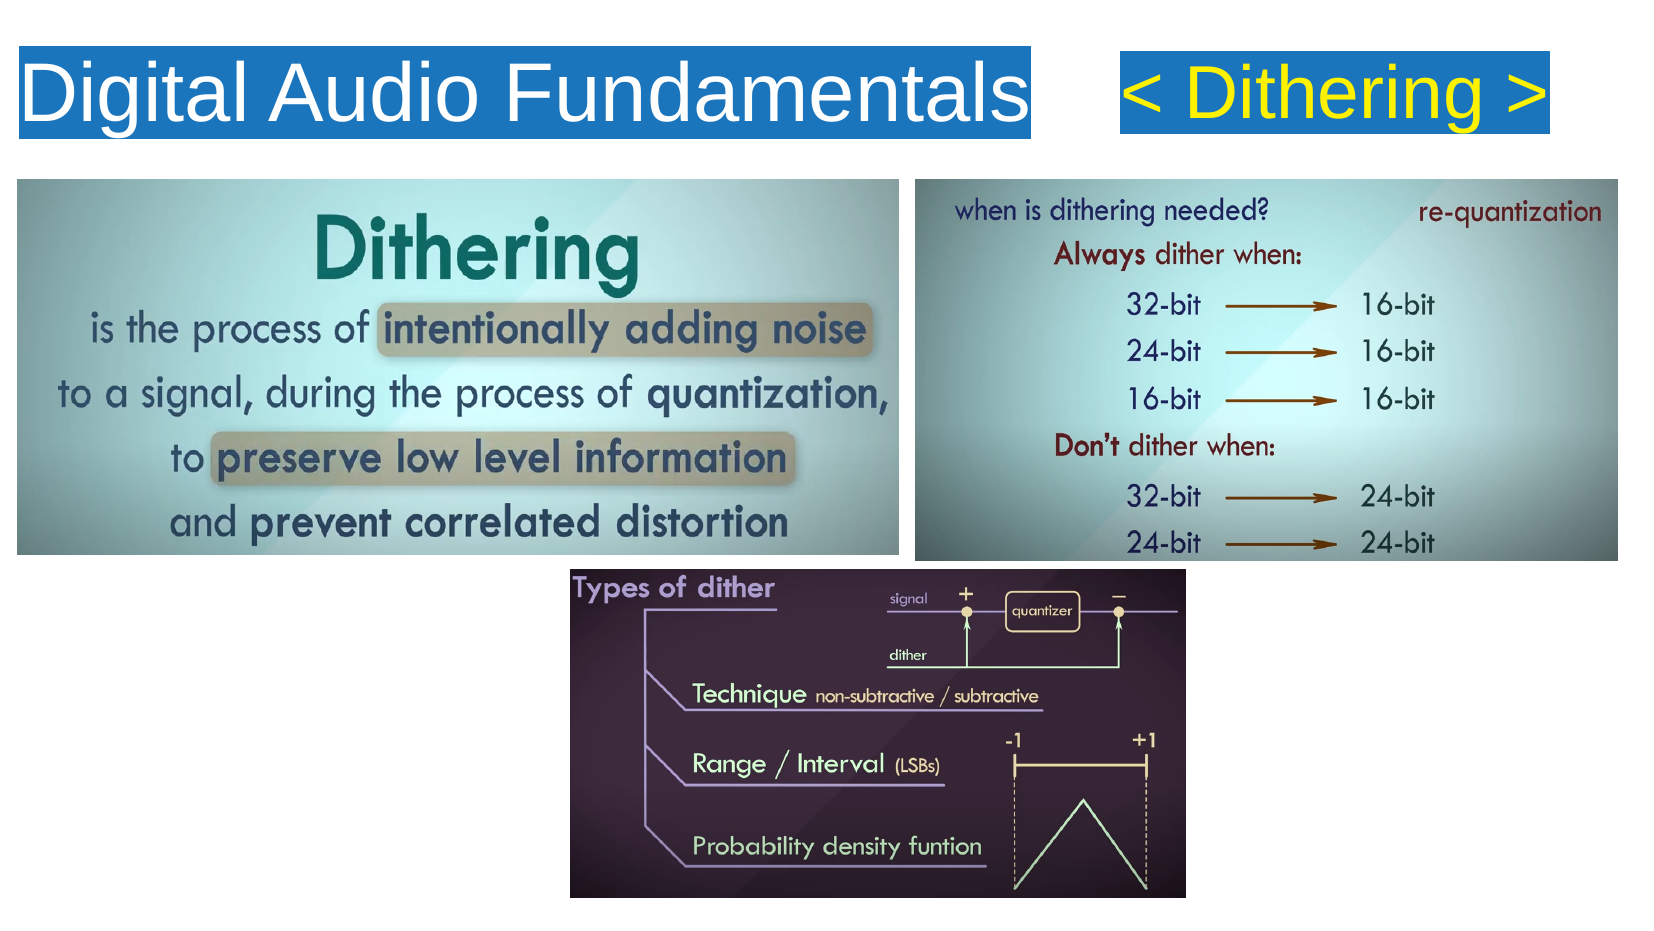

< Dithering >
# Digital Audio Fundamentals